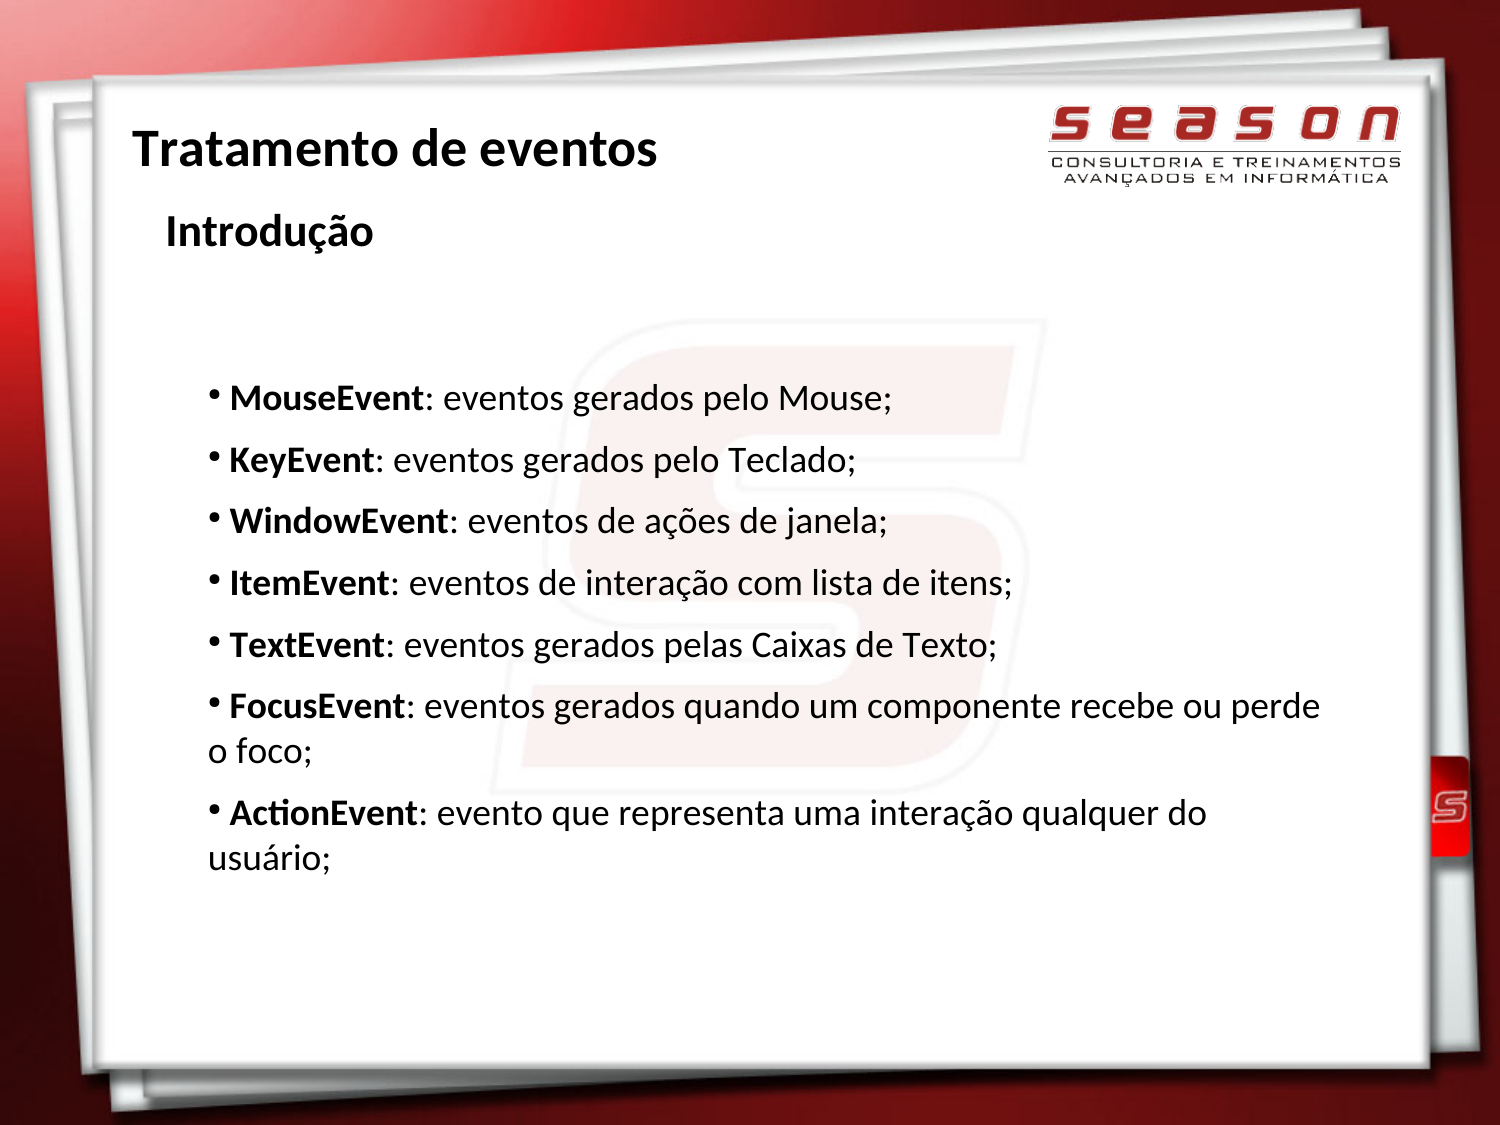

# Tratamento de eventos
Introdução
 MouseEvent: eventos gerados pelo Mouse;
 KeyEvent: eventos gerados pelo Teclado;
 WindowEvent: eventos de ações de janela;
 ItemEvent: eventos de interação com lista de itens;
 TextEvent: eventos gerados pelas Caixas de Texto;
 FocusEvent: eventos gerados quando um componente recebe ou perde o foco;
 ActionEvent: evento que representa uma interação qualquer do usuário;